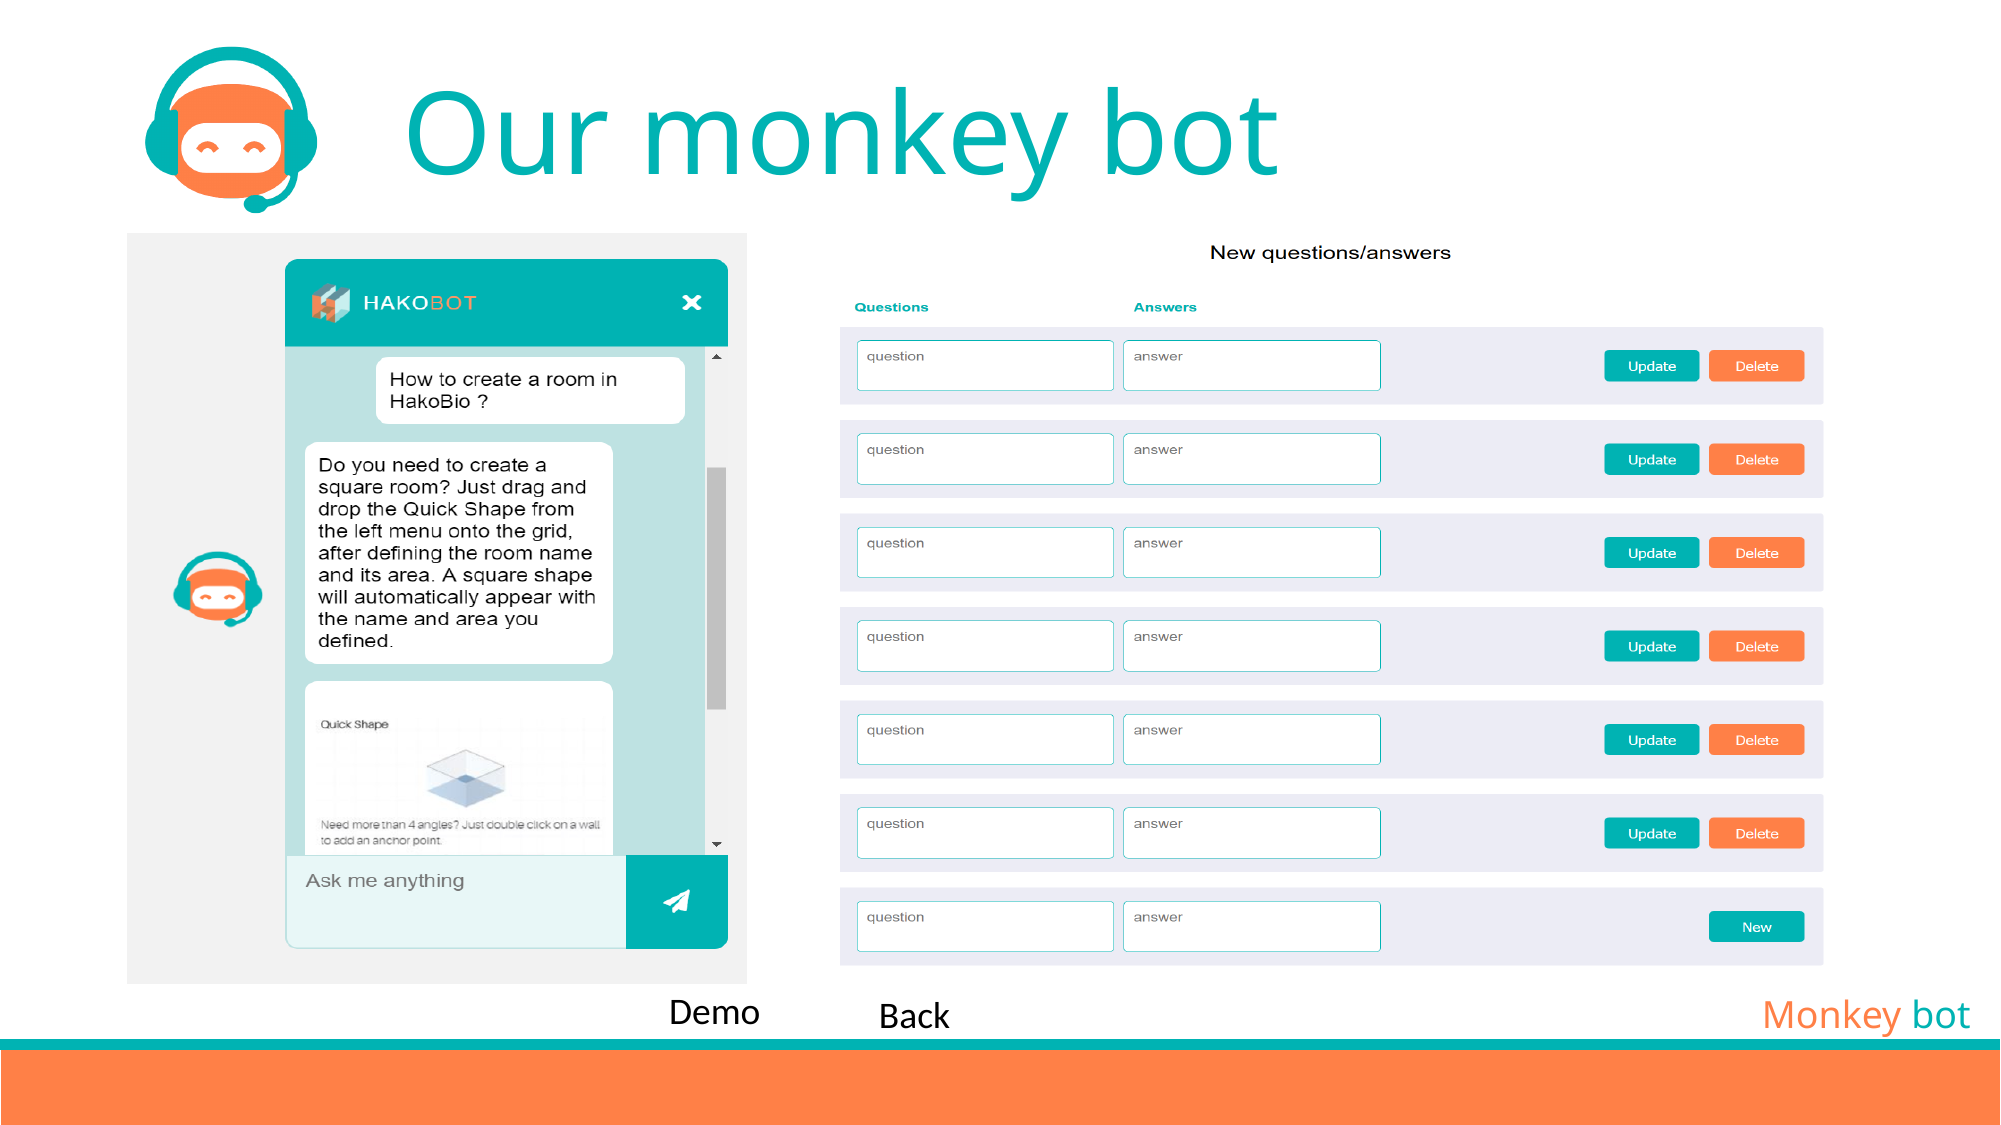

Our monkey bot
Demo
 Back
Monkey bot